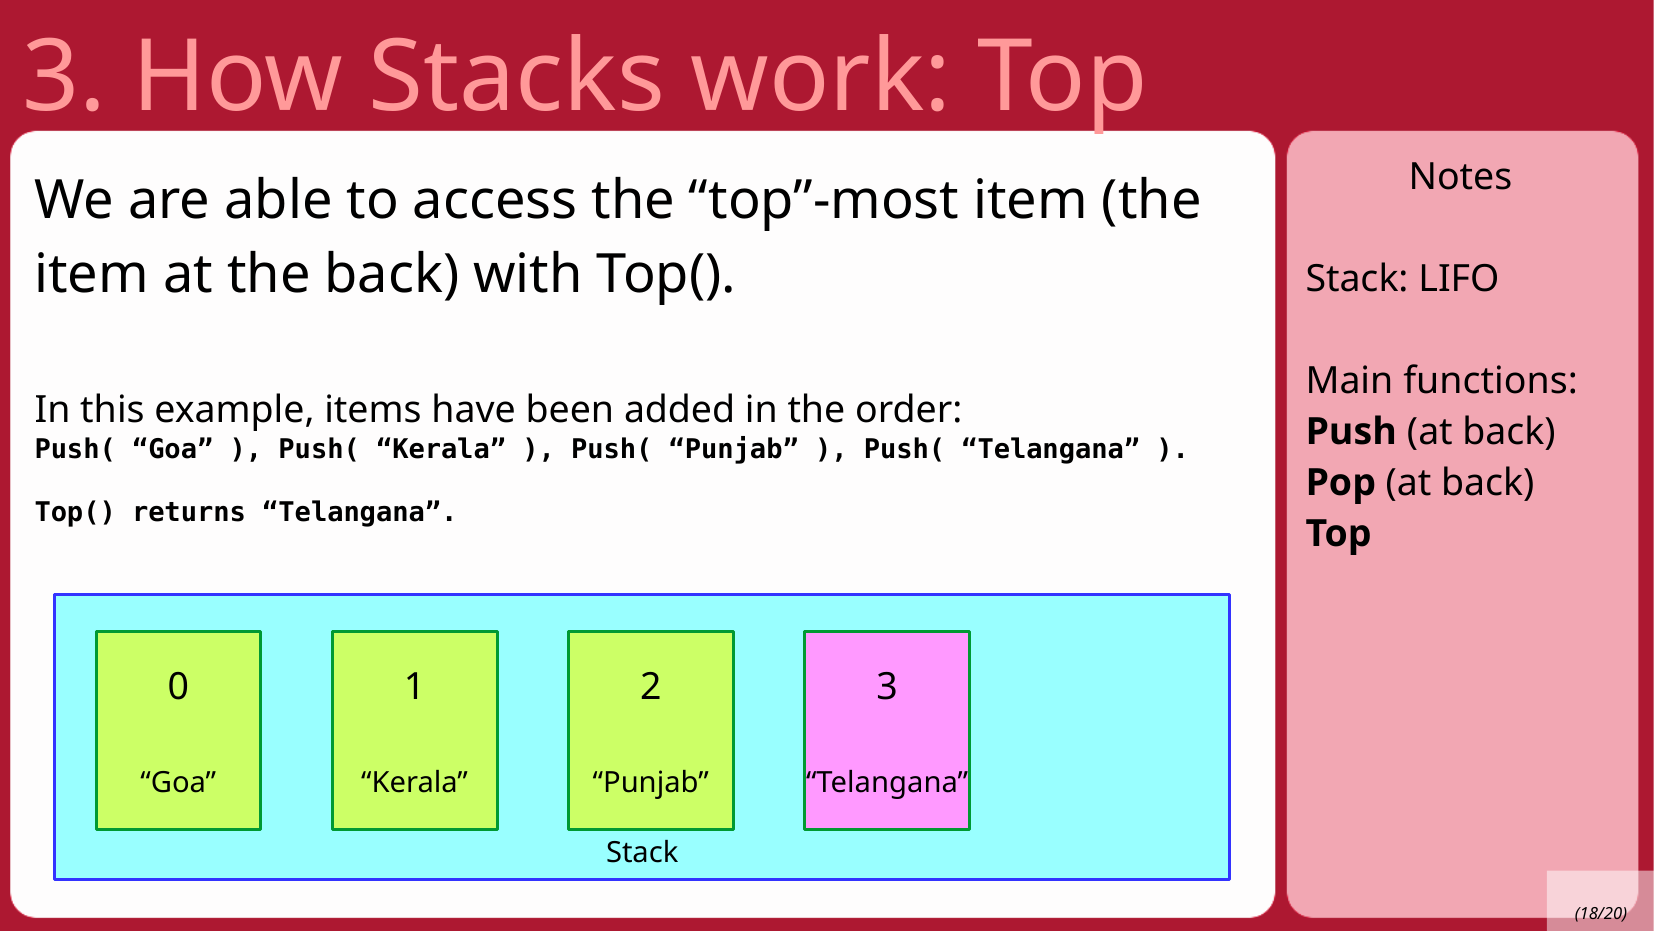

# 3. How Stacks work: Top
Notes
Stack: LIFO
Main functions:
Push (at back)
Pop (at back)
Top
We are able to access the “top”-most item (the item at the back) with Top().
In this example, items have been added in the order:
Push( “Goa” ), Push( “Kerala” ), Push( “Punjab” ), Push( “Telangana” ).
Top() returns “Telangana”.
Stack
0
“Goa”
1
“Kerala”
2
“Punjab”
3
“Telangana”